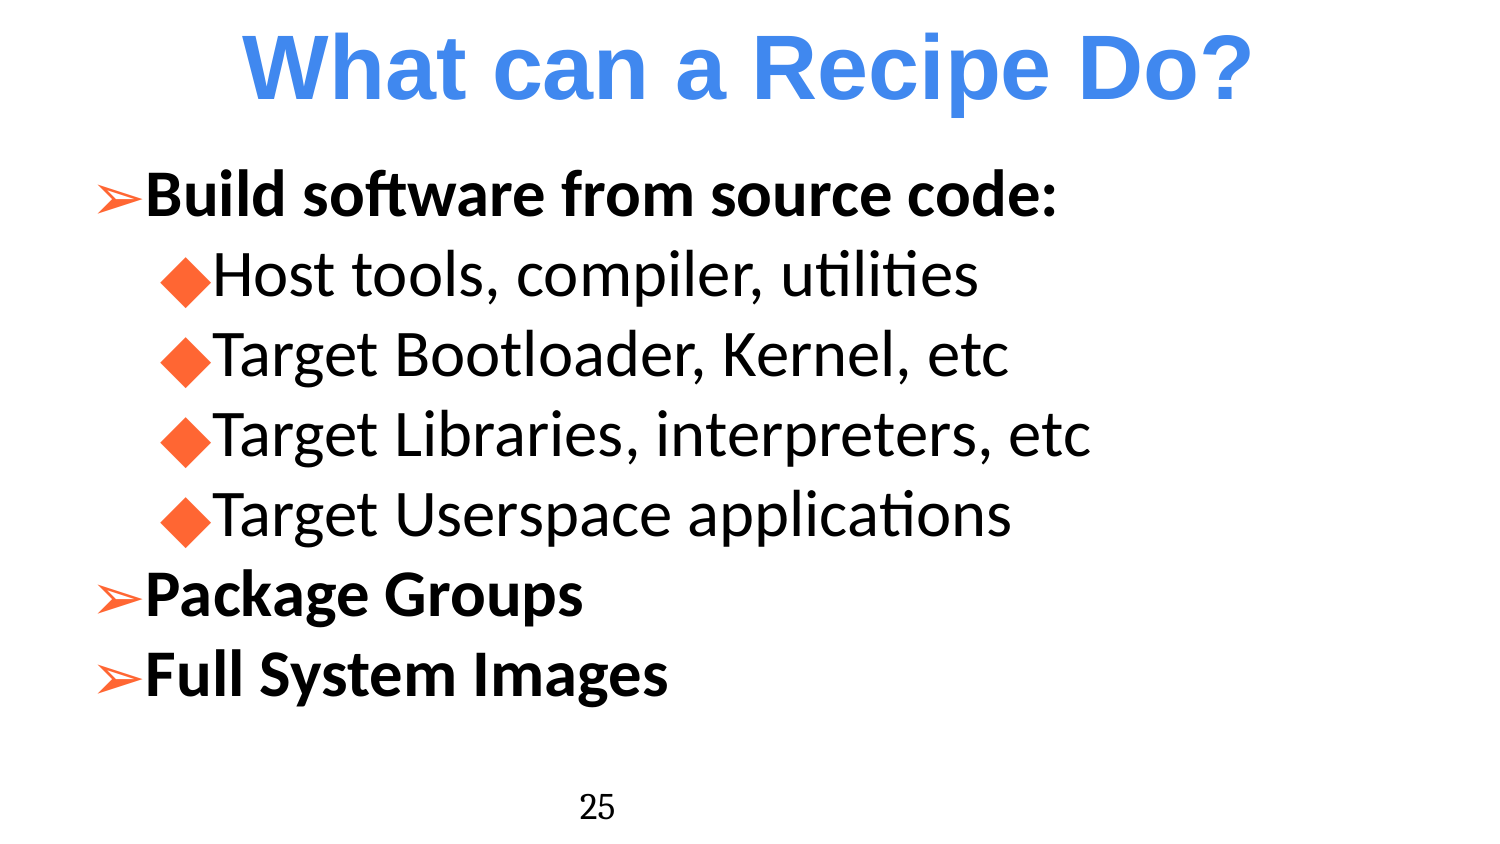

What can a Recipe Do?
Build software from source code:
Host tools, compiler, utilities
Target Bootloader, Kernel, etc
Target Libraries, interpreters, etc
Target Userspace applications
Package Groups
Full System Images